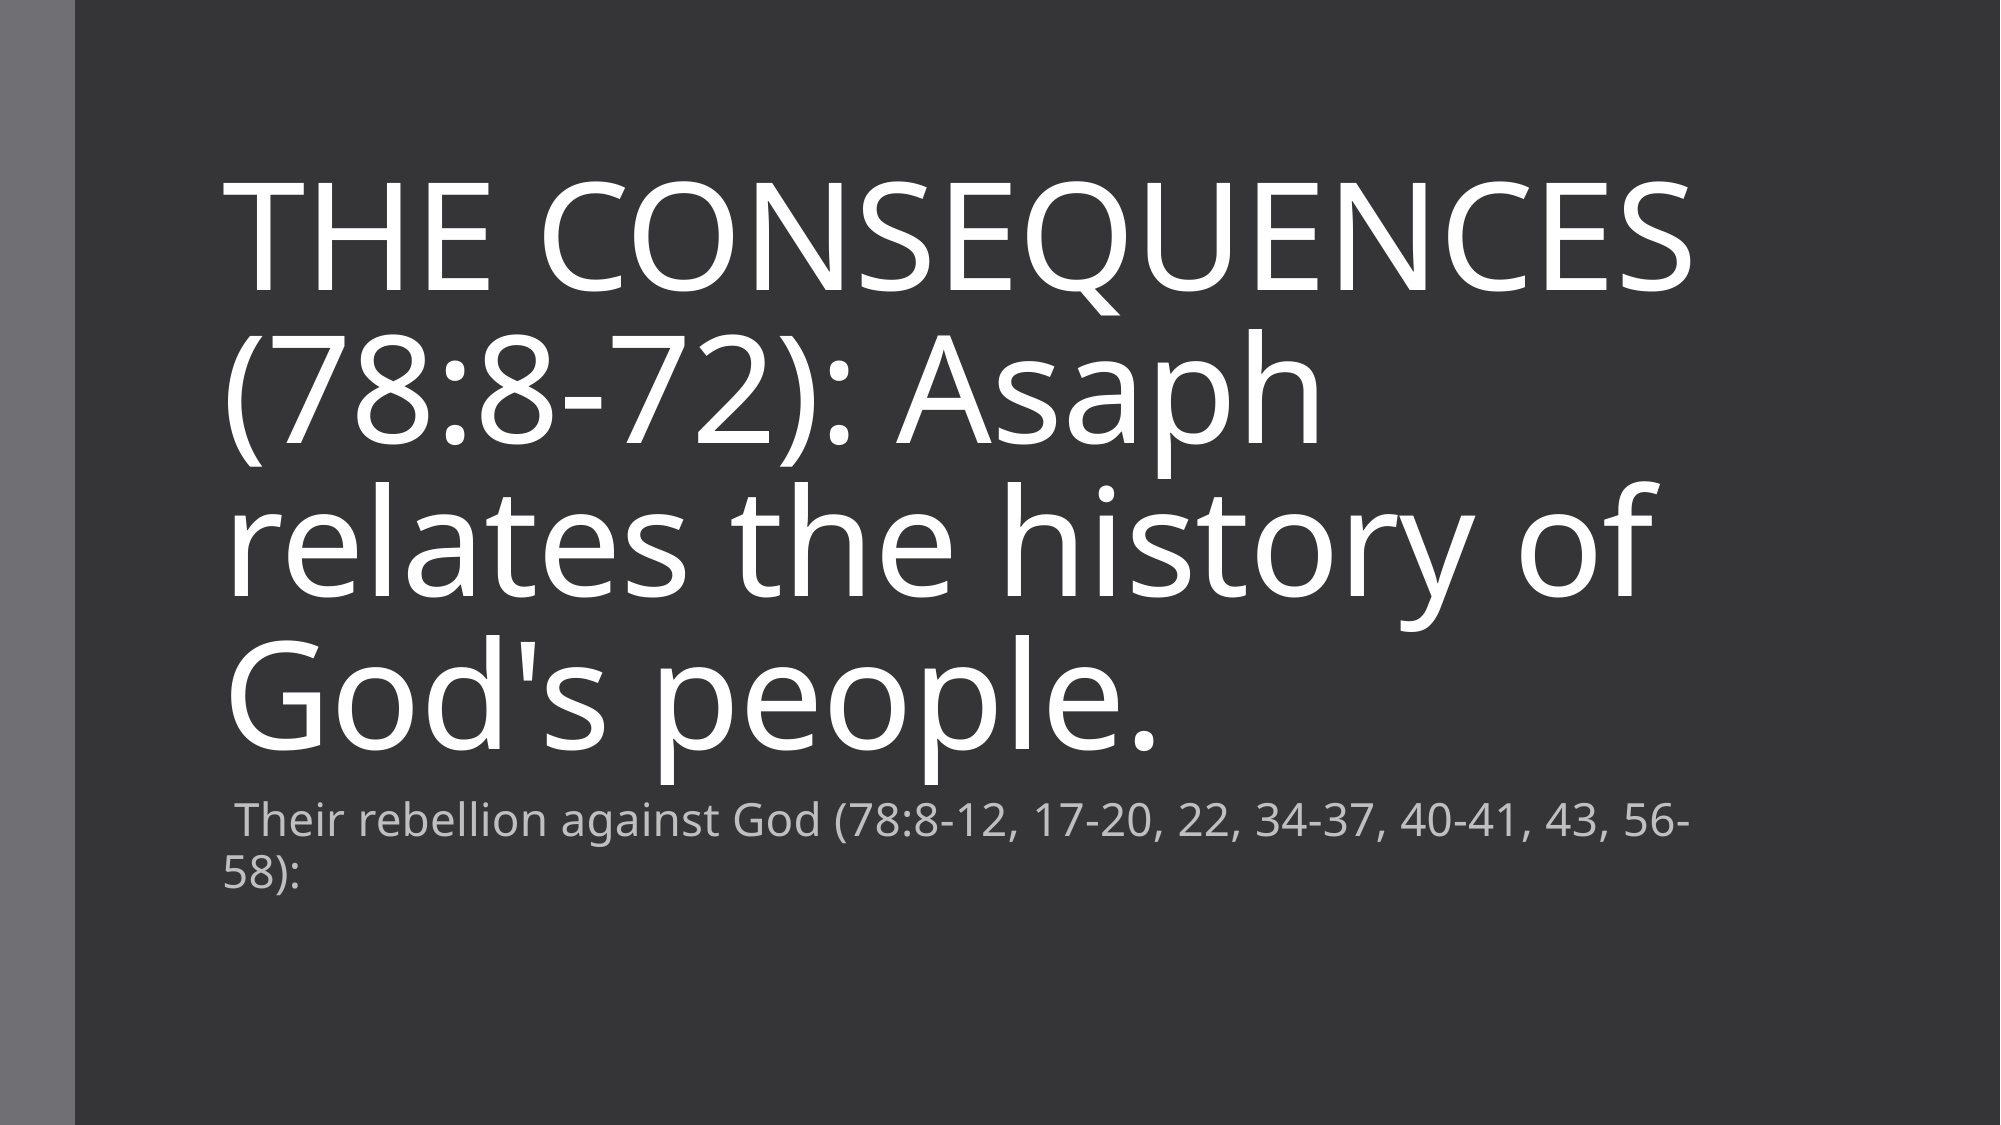

# THE CONSEQUENCES (78:8-72): Asaph relates the history of God's people.
 Their rebellion against God (78:8-12, 17-20, 22, 34-37, 40-41, 43, 56-58):